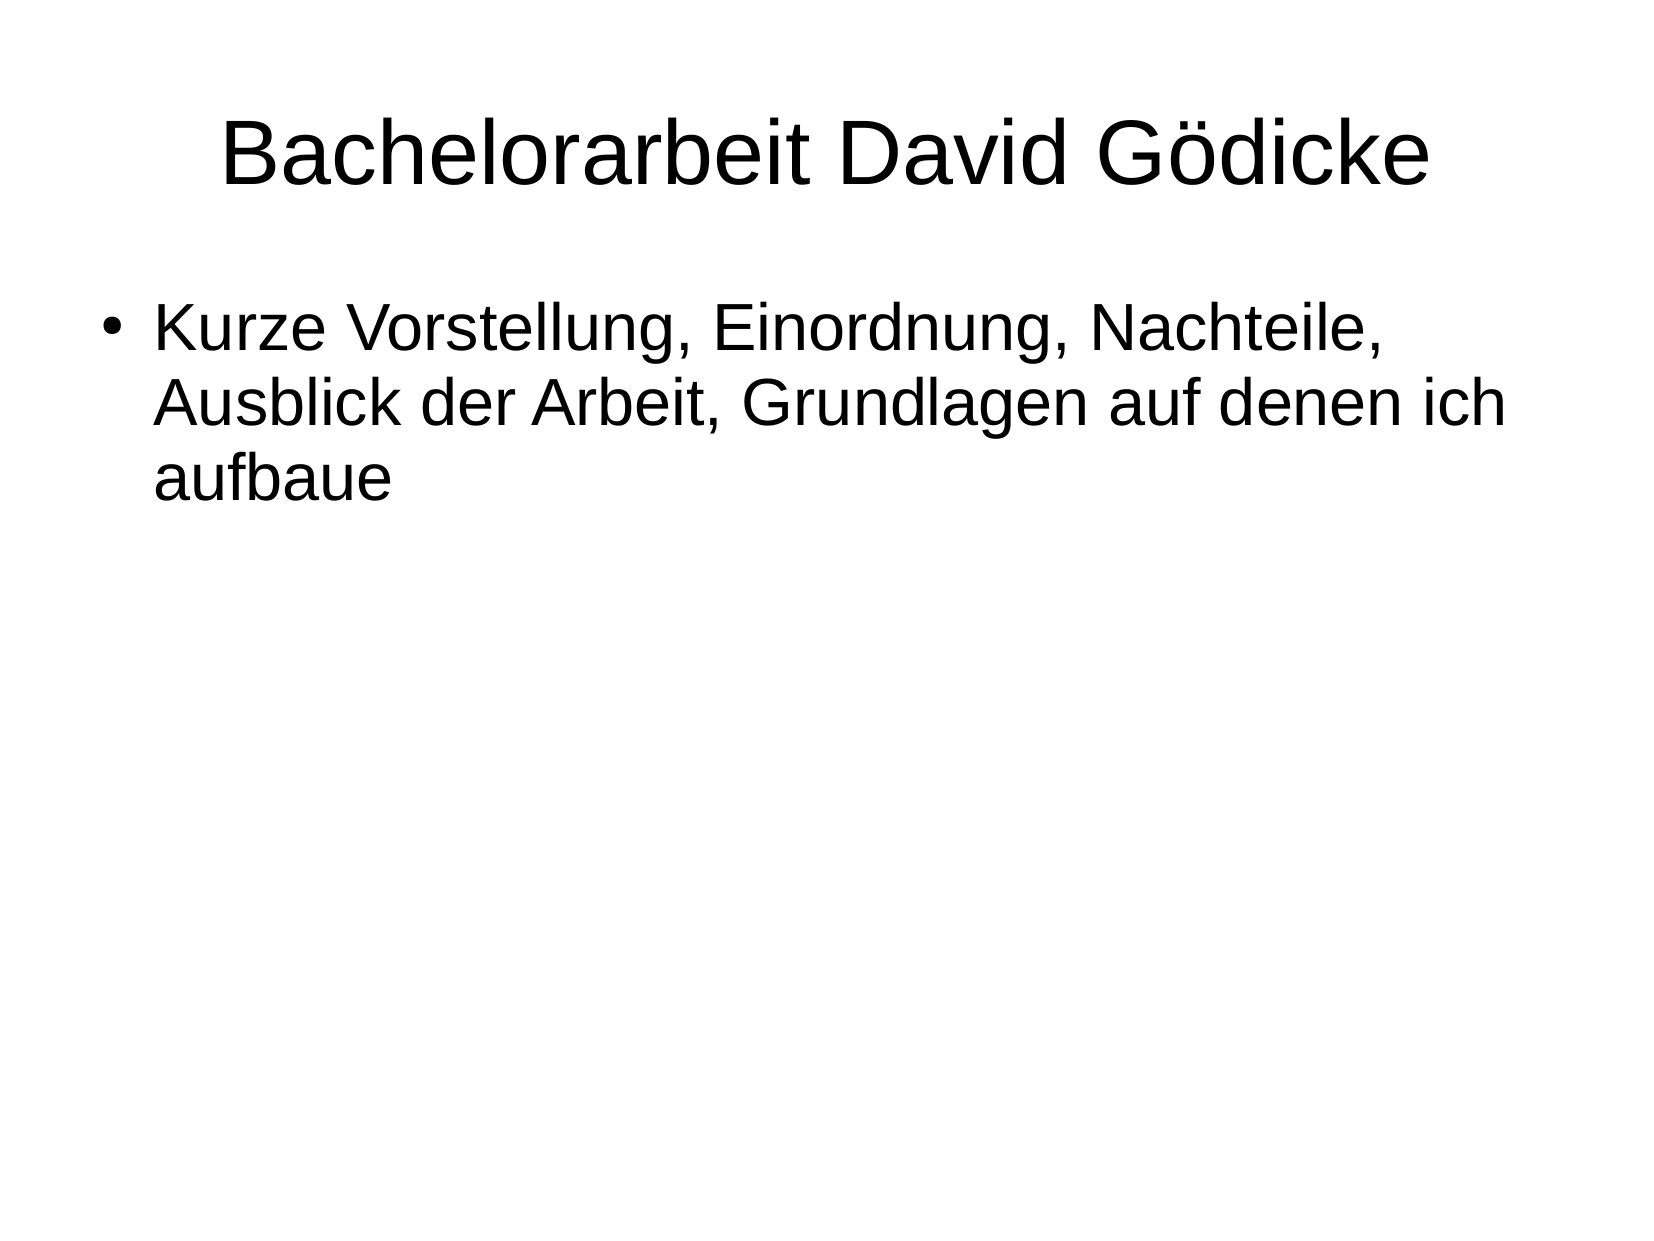

# Bachelorarbeit David Gödicke
Kurze Vorstellung, Einordnung, Nachteile, Ausblick der Arbeit, Grundlagen auf denen ich aufbaue